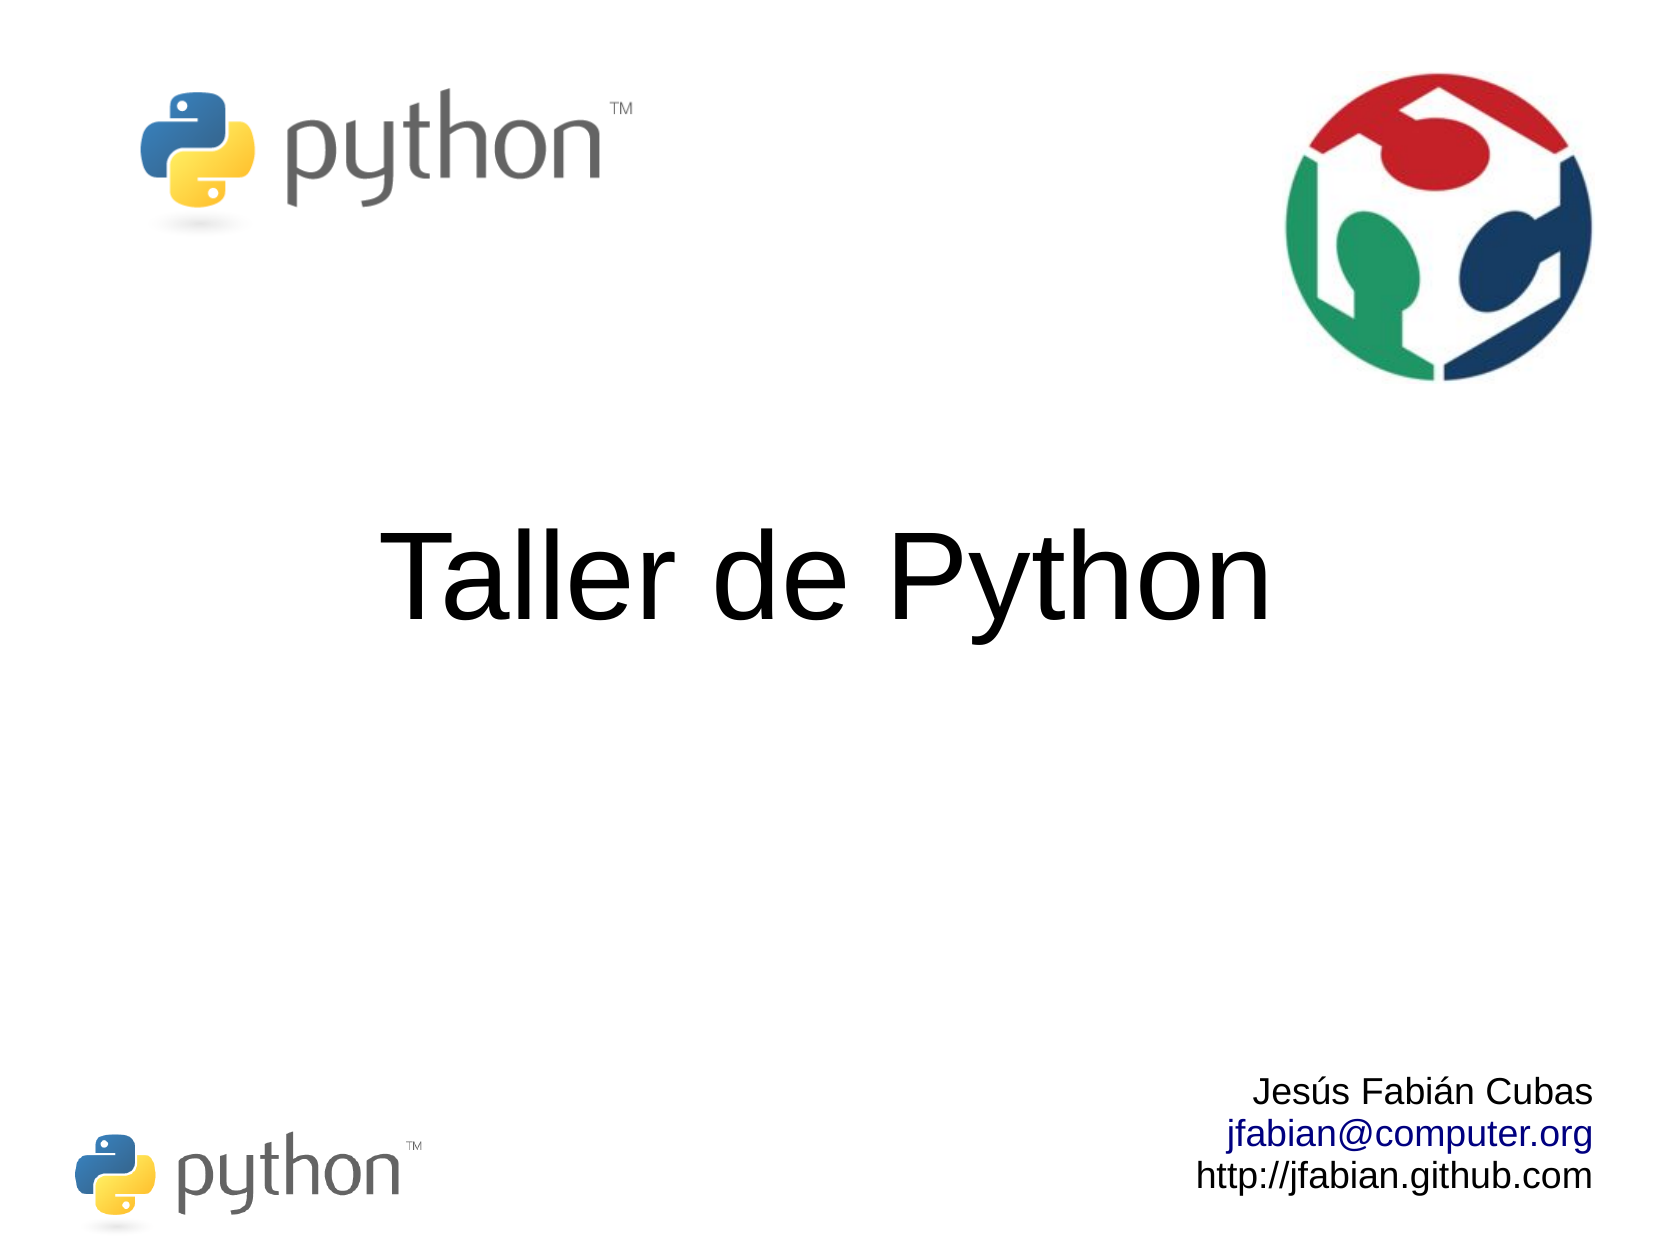

# Taller de Python
Jesús Fabián Cubas
jfabian@computer.org
http://jfabian.github.com